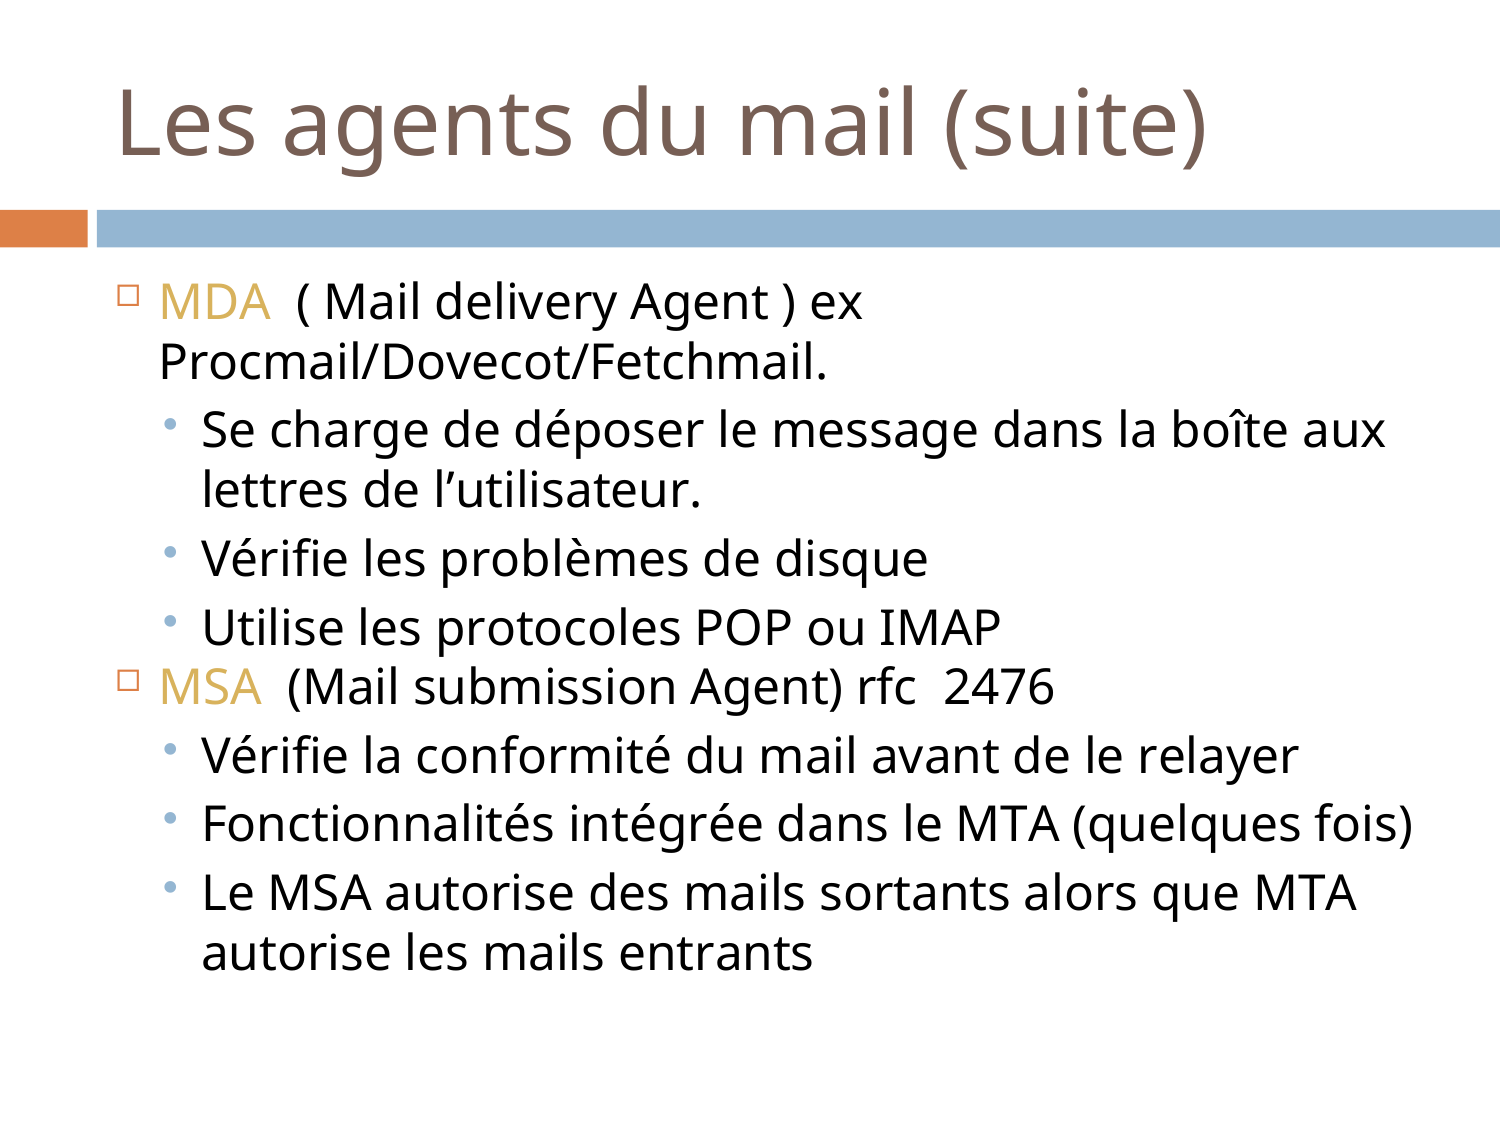

# Les agents du mail (suite)
MDA ( Mail delivery Agent ) ex Procmail/Dovecot/Fetchmail.
Se charge de déposer le message dans la boîte aux lettres de l’utilisateur.
Vérifie les problèmes de disque
Utilise les protocoles POP ou IMAP
MSA (Mail submission Agent) rfc 2476
Vérifie la conformité du mail avant de le relayer
Fonctionnalités intégrée dans le MTA (quelques fois)
Le MSA autorise des mails sortants alors que MTA autorise les mails entrants